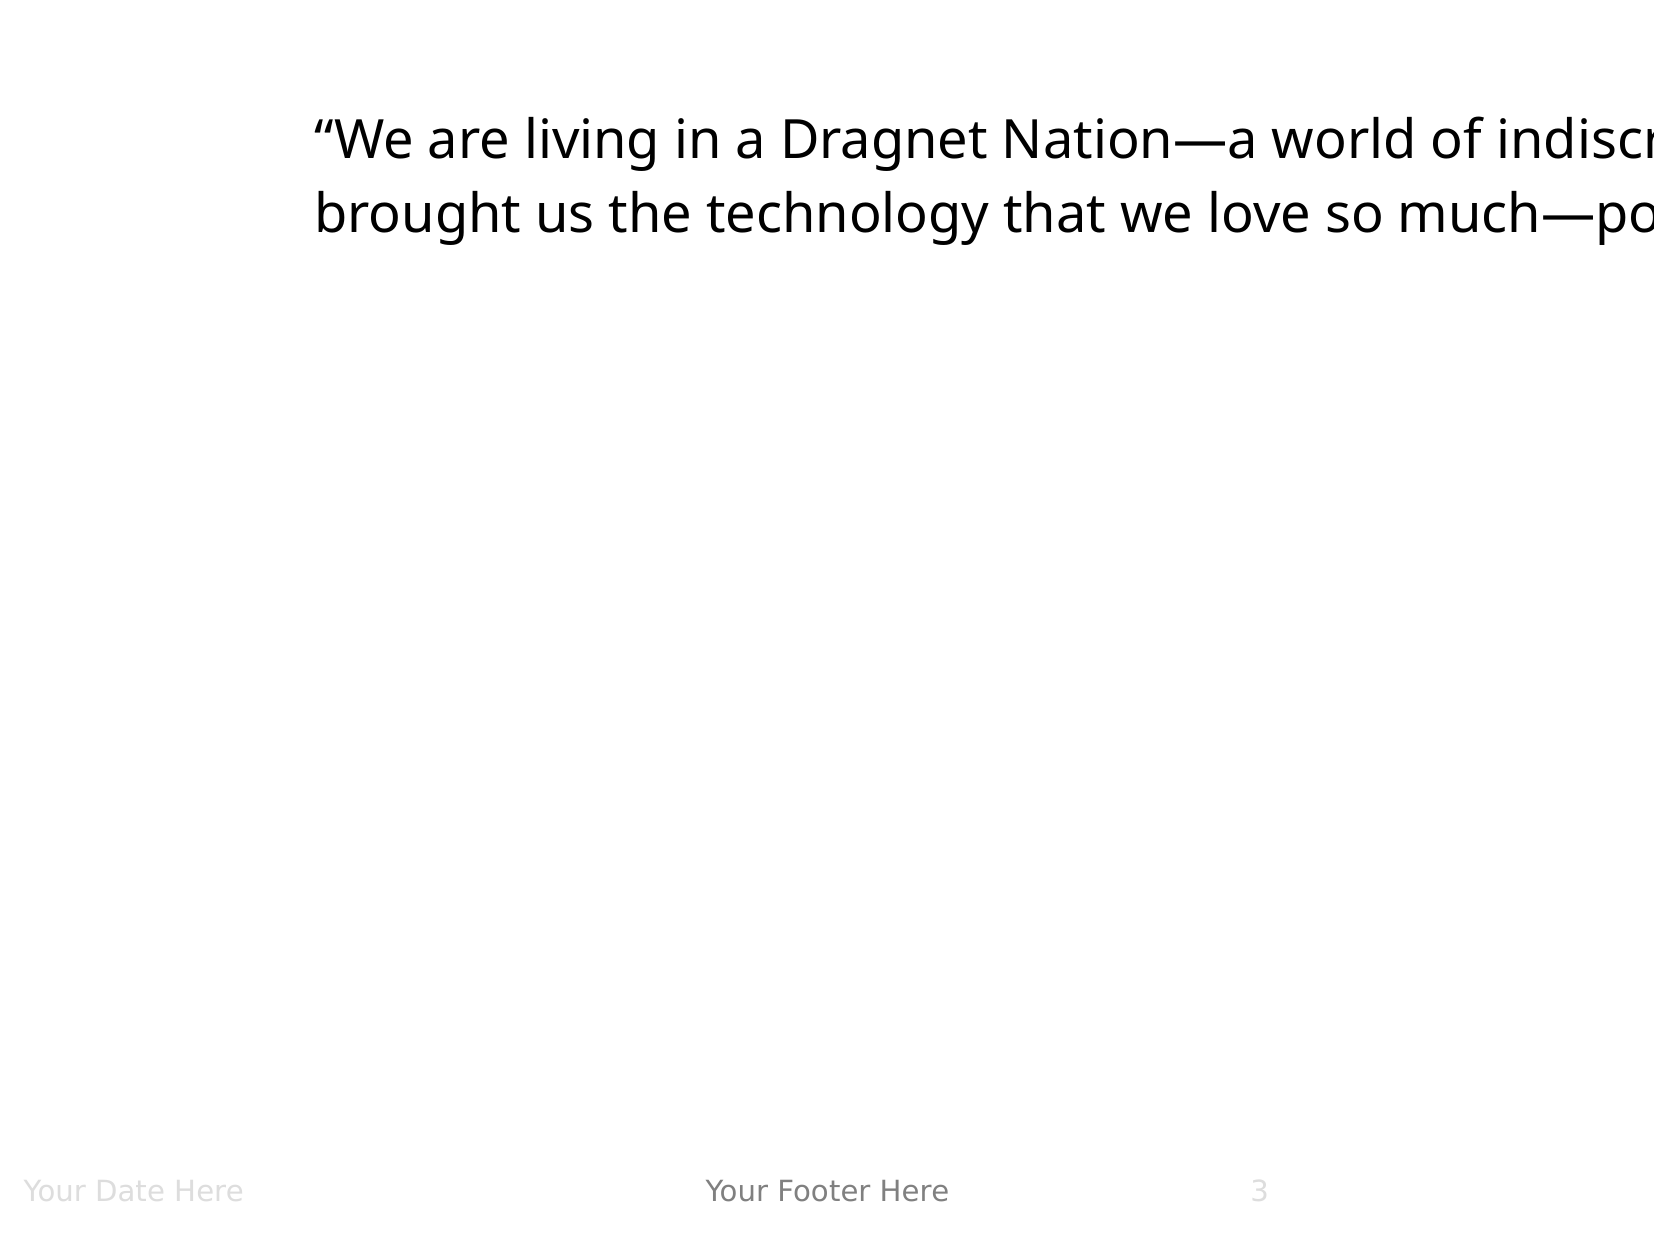

“We are living in a Dragnet Nation—a world of indiscriminate tracking where institutions are stockpiling data about individuals at an unprecedented pace. The rise of indiscriminate tracking is powered by the same forces that have brought us the technology that we love so much—powerful computing on our desktops, laptops, tablets, and smartphones.” (p. 3)
Your Date Here
Your Footer Here